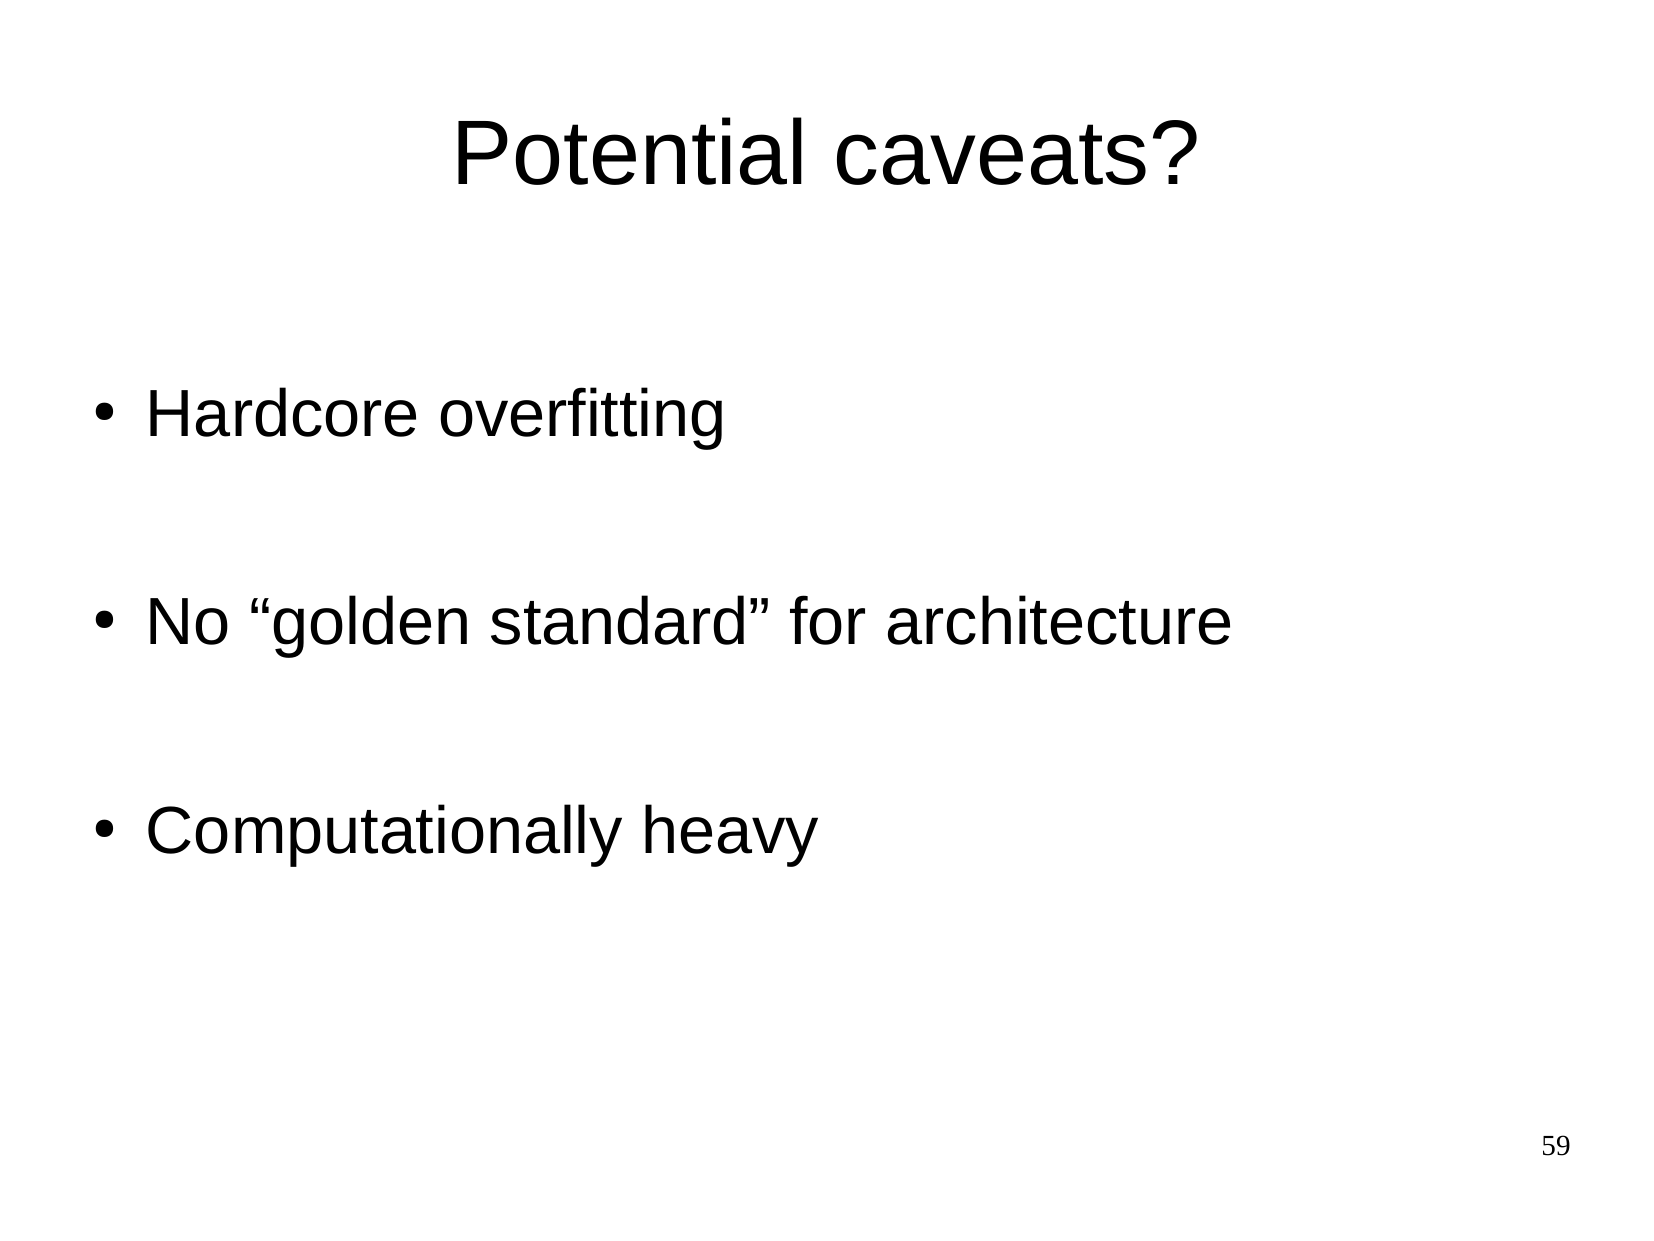

# Potential caveats?
Hardcore overfitting
No “golden standard” for architecture
Computationally heavy
59